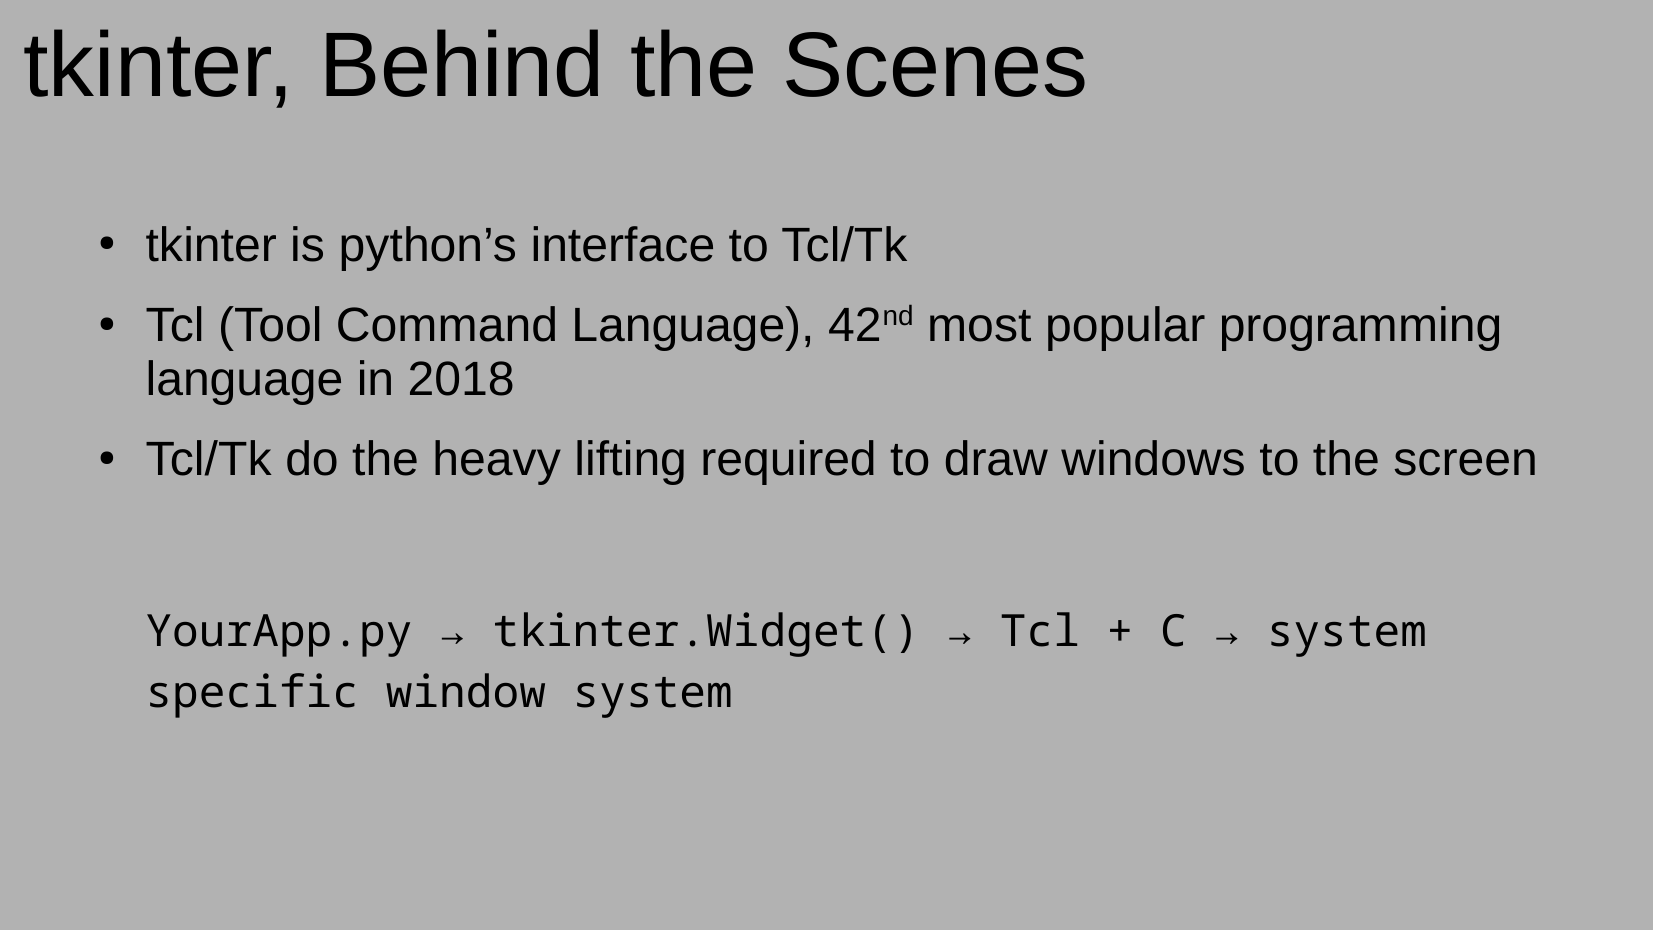

# tkinter, Behind the Scenes
tkinter is python’s interface to Tcl/Tk
Tcl (Tool Command Language), 42nd most popular programming language in 2018
Tcl/Tk do the heavy lifting required to draw windows to the screen
YourApp.py → tkinter.Widget() → Tcl + C → system specific window system